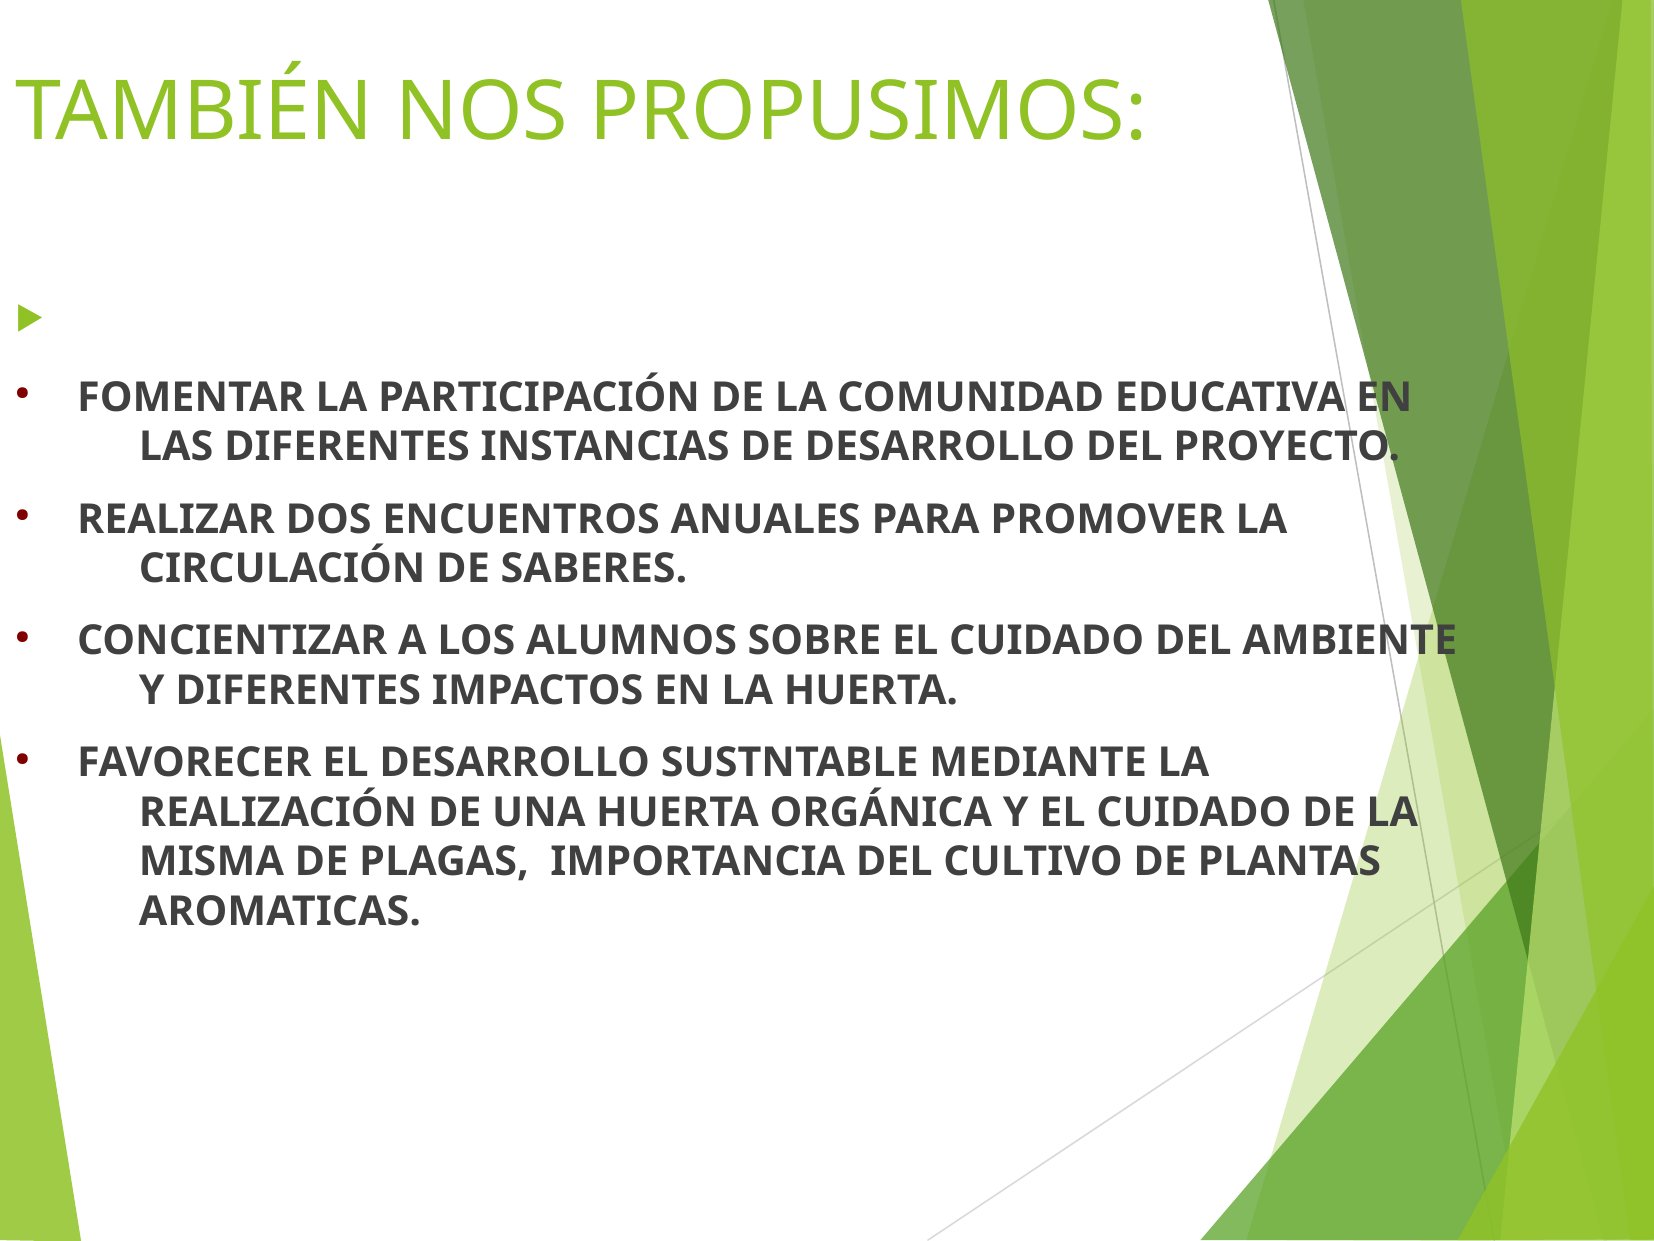

# TAMBIÉN NOS PROPUSIMOS:
FOMENTAR LA PARTICIPACIÓN DE LA COMUNIDAD EDUCATIVA EN LAS DIFERENTES INSTANCIAS DE DESARROLLO DEL PROYECTO.
REALIZAR DOS ENCUENTROS ANUALES PARA PROMOVER LA CIRCULACIÓN DE SABERES.
CONCIENTIZAR A LOS ALUMNOS SOBRE EL CUIDADO DEL AMBIENTE Y DIFERENTES IMPACTOS EN LA HUERTA.
FAVORECER EL DESARROLLO SUSTNTABLE MEDIANTE LA REALIZACIÓN DE UNA HUERTA ORGÁNICA Y EL CUIDADO DE LA MISMA DE PLAGAS, IMPORTANCIA DEL CULTIVO DE PLANTAS AROMATICAS.